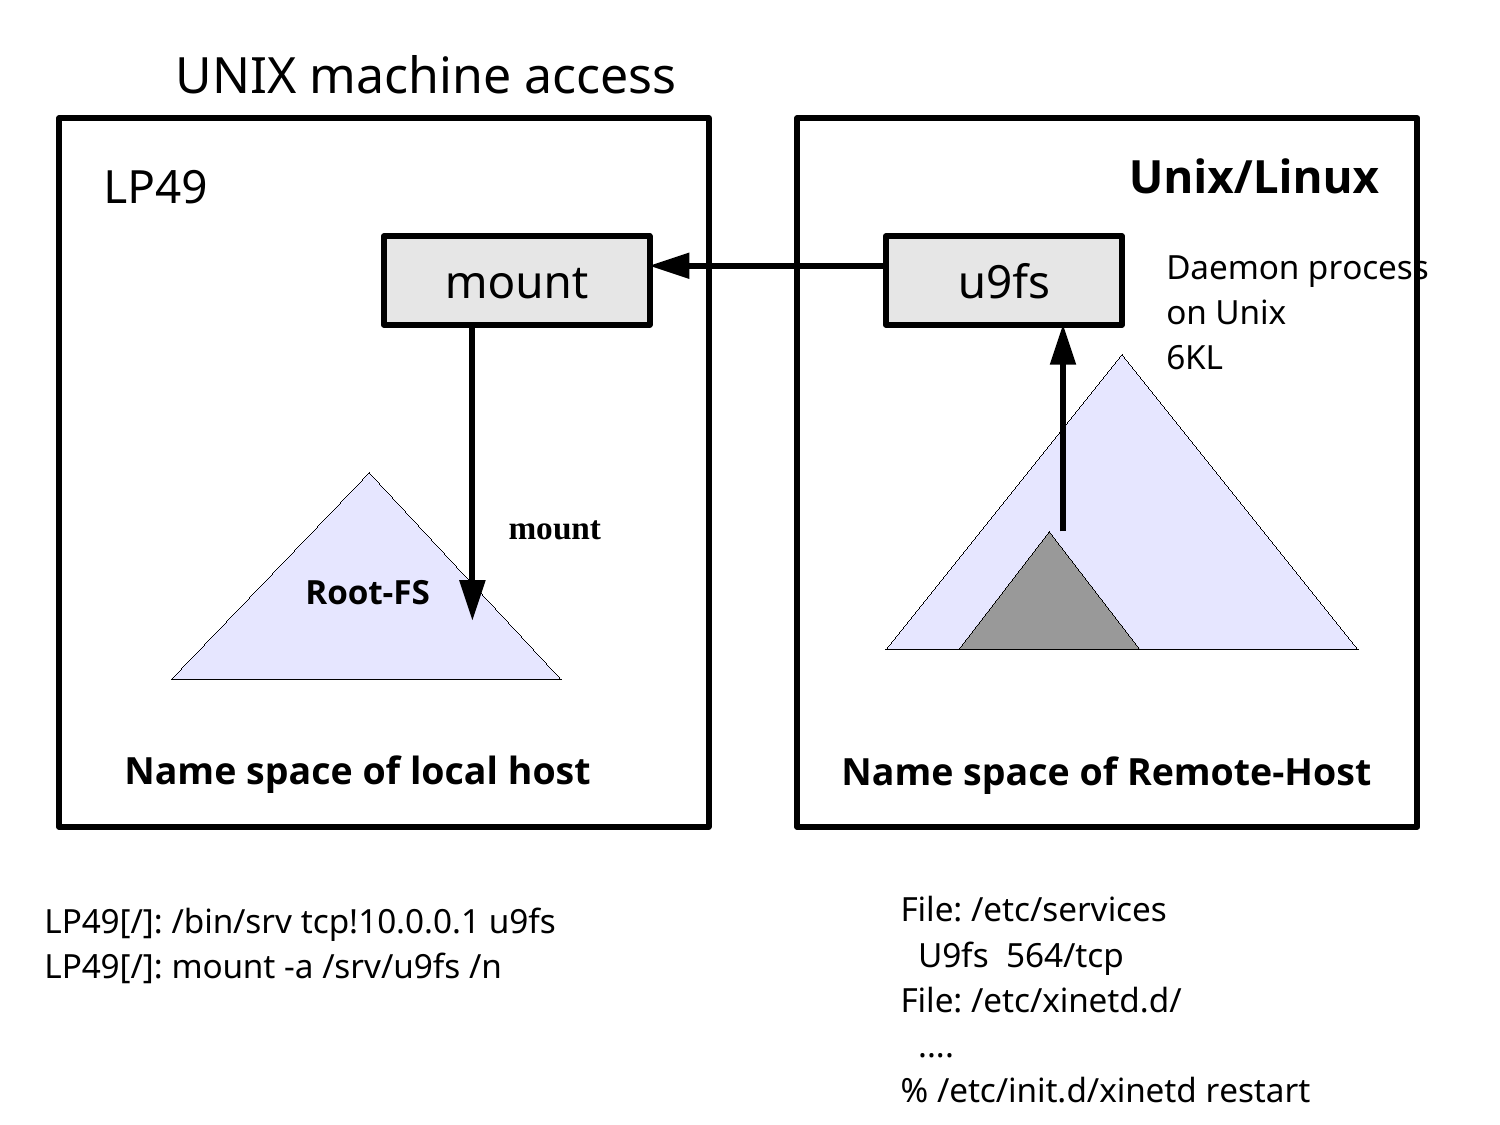

UNIX machine access
Unix/Linux
LP49
mount
u9fs
Daemon process
on Unix
6KL
Root-FS
mount
Name space of local host
Name space of Remote-Host
File: /etc/services
 U9fs 564/tcp
File: /etc/xinetd.d/
 ....
% /etc/init.d/xinetd restart
LP49[/]: /bin/srv tcp!10.0.0.1 u9fs
LP49[/]: mount -a /srv/u9fs /n